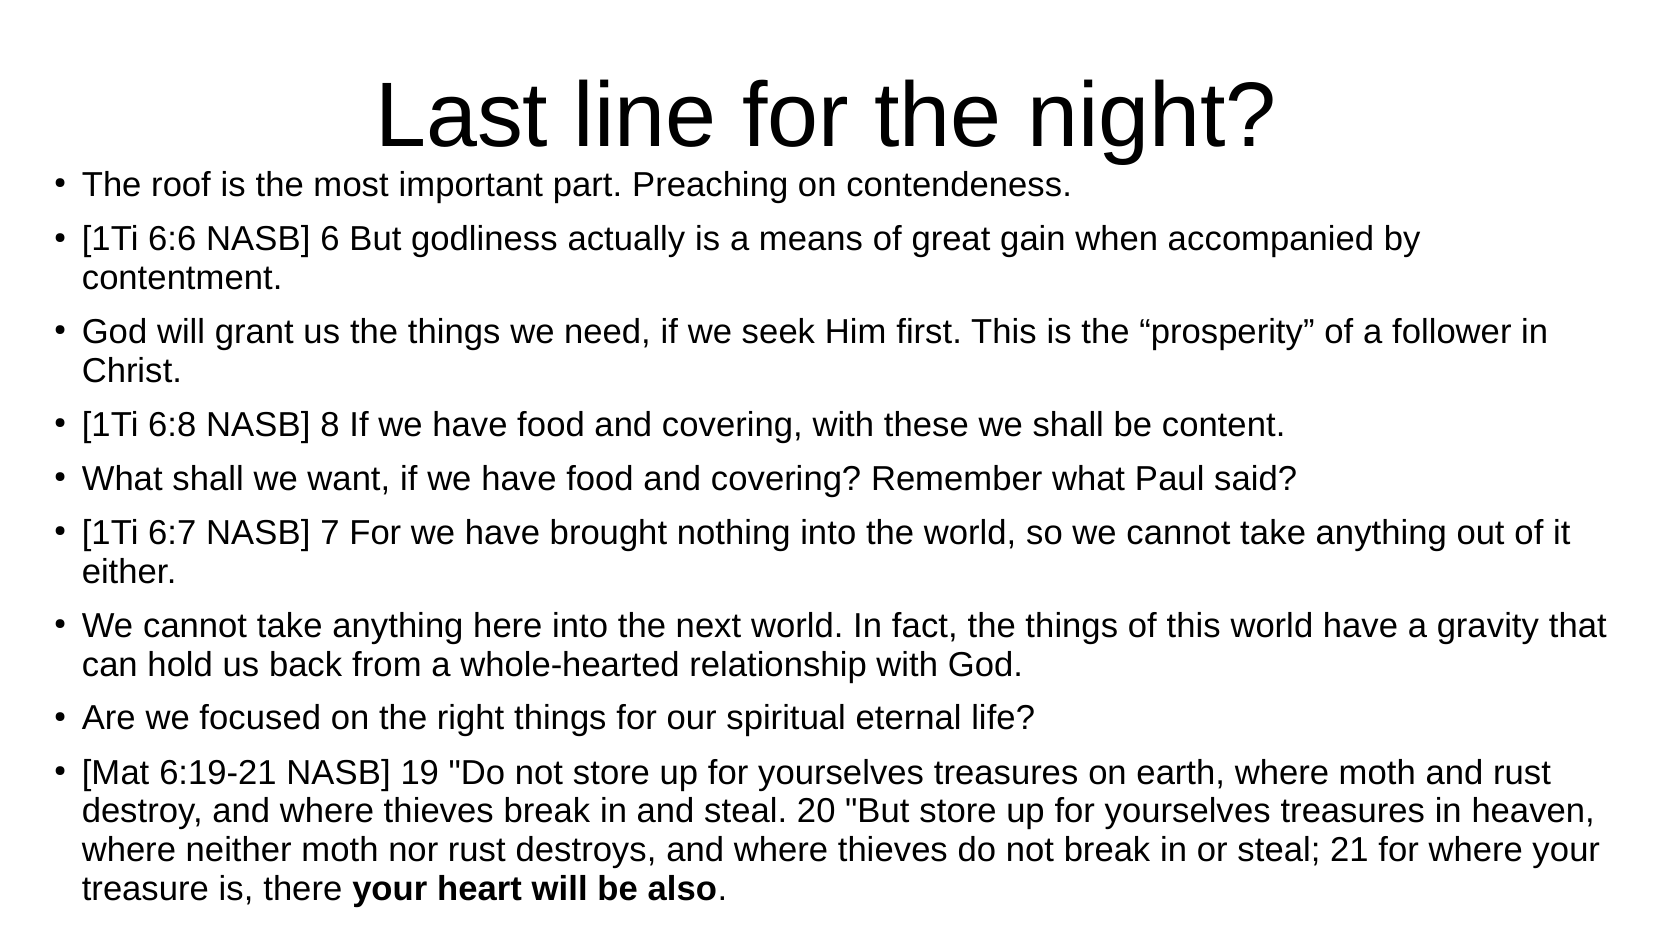

# Last line for the night?
The roof is the most important part. Preaching on contendeness.
[1Ti 6:6 NASB] 6 But godliness actually is a means of great gain when accompanied by contentment.
God will grant us the things we need, if we seek Him first. This is the “prosperity” of a follower in Christ.
[1Ti 6:8 NASB] 8 If we have food and covering, with these we shall be content.
What shall we want, if we have food and covering? Remember what Paul said?
[1Ti 6:7 NASB] 7 For we have brought nothing into the world, so we cannot take anything out of it either.
We cannot take anything here into the next world. In fact, the things of this world have a gravity that can hold us back from a whole-hearted relationship with God.
Are we focused on the right things for our spiritual eternal life?
[Mat 6:19-21 NASB] 19 "Do not store up for yourselves treasures on earth, where moth and rust destroy, and where thieves break in and steal. 20 "But store up for yourselves treasures in heaven, where neither moth nor rust destroys, and where thieves do not break in or steal; 21 for where your treasure is, there your heart will be also.